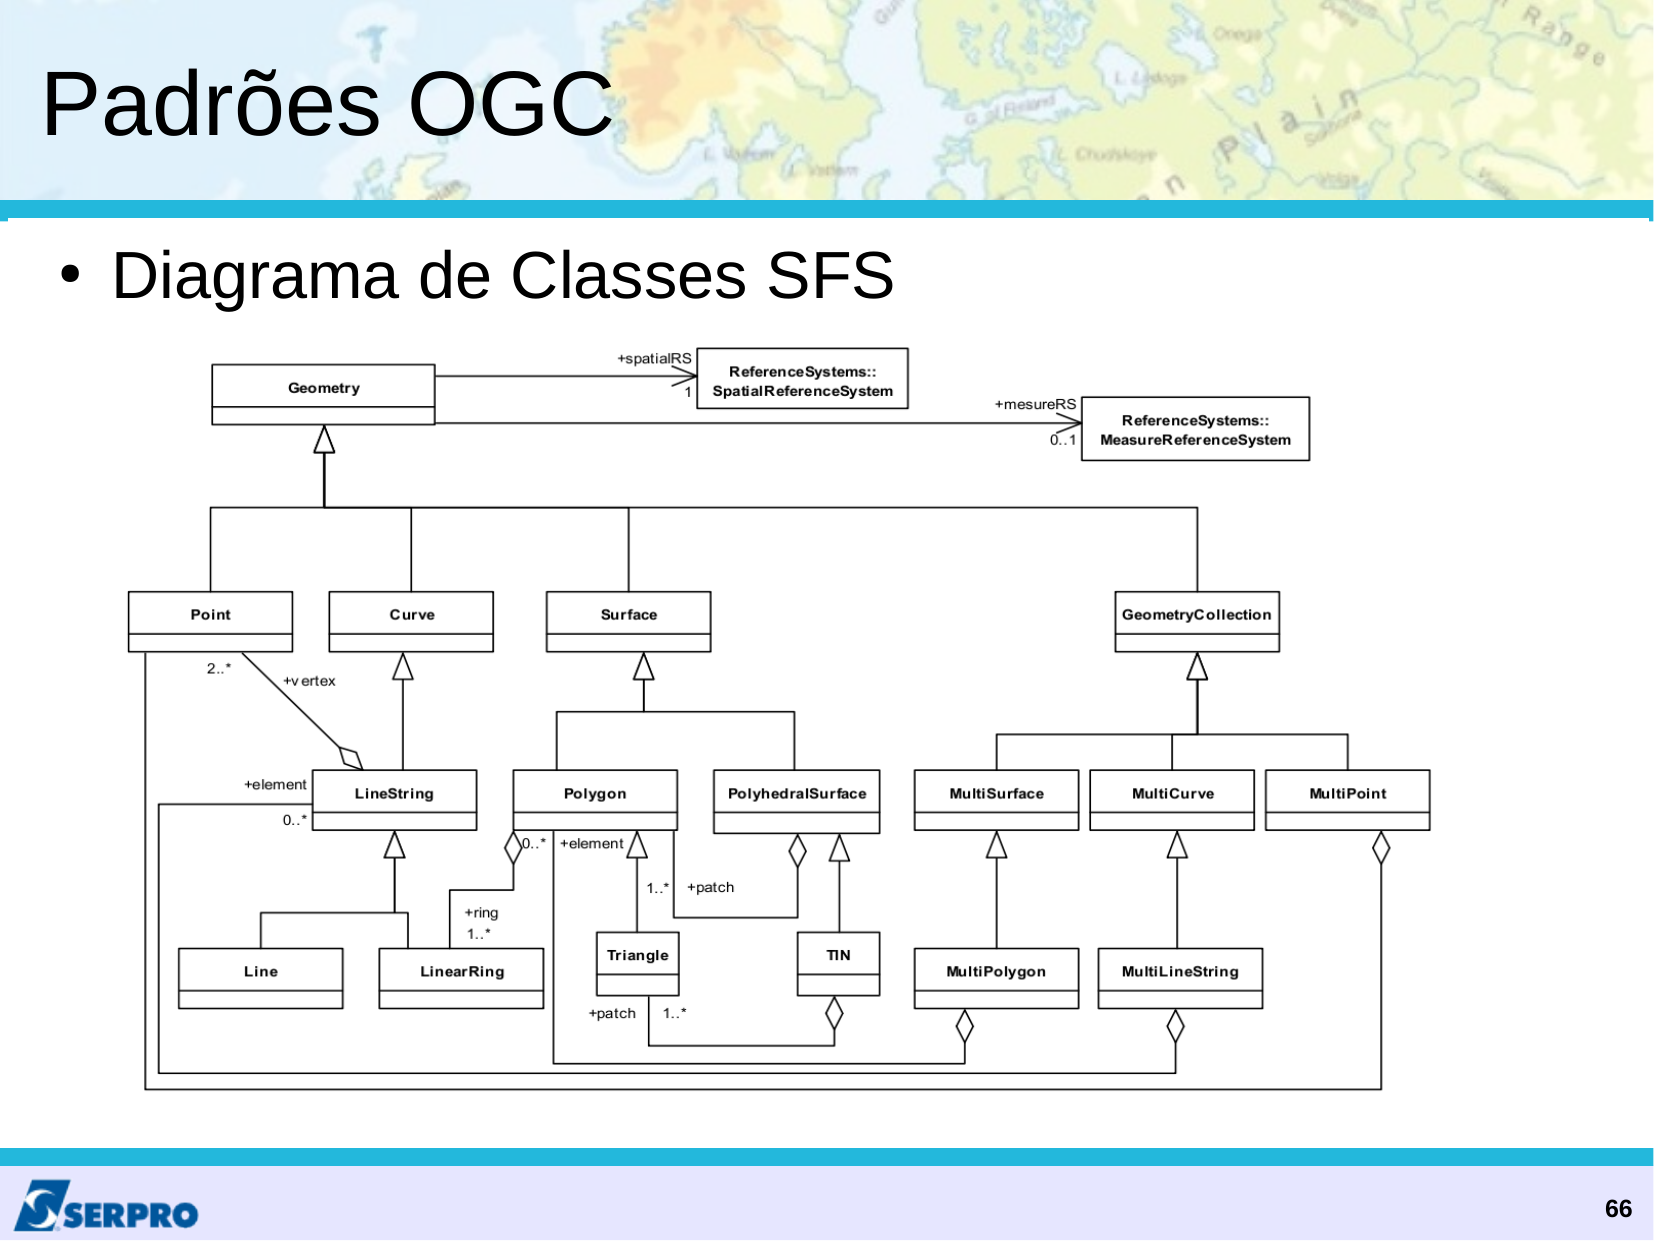

# Padrões OGC
Diagrama de Classes SFS
66